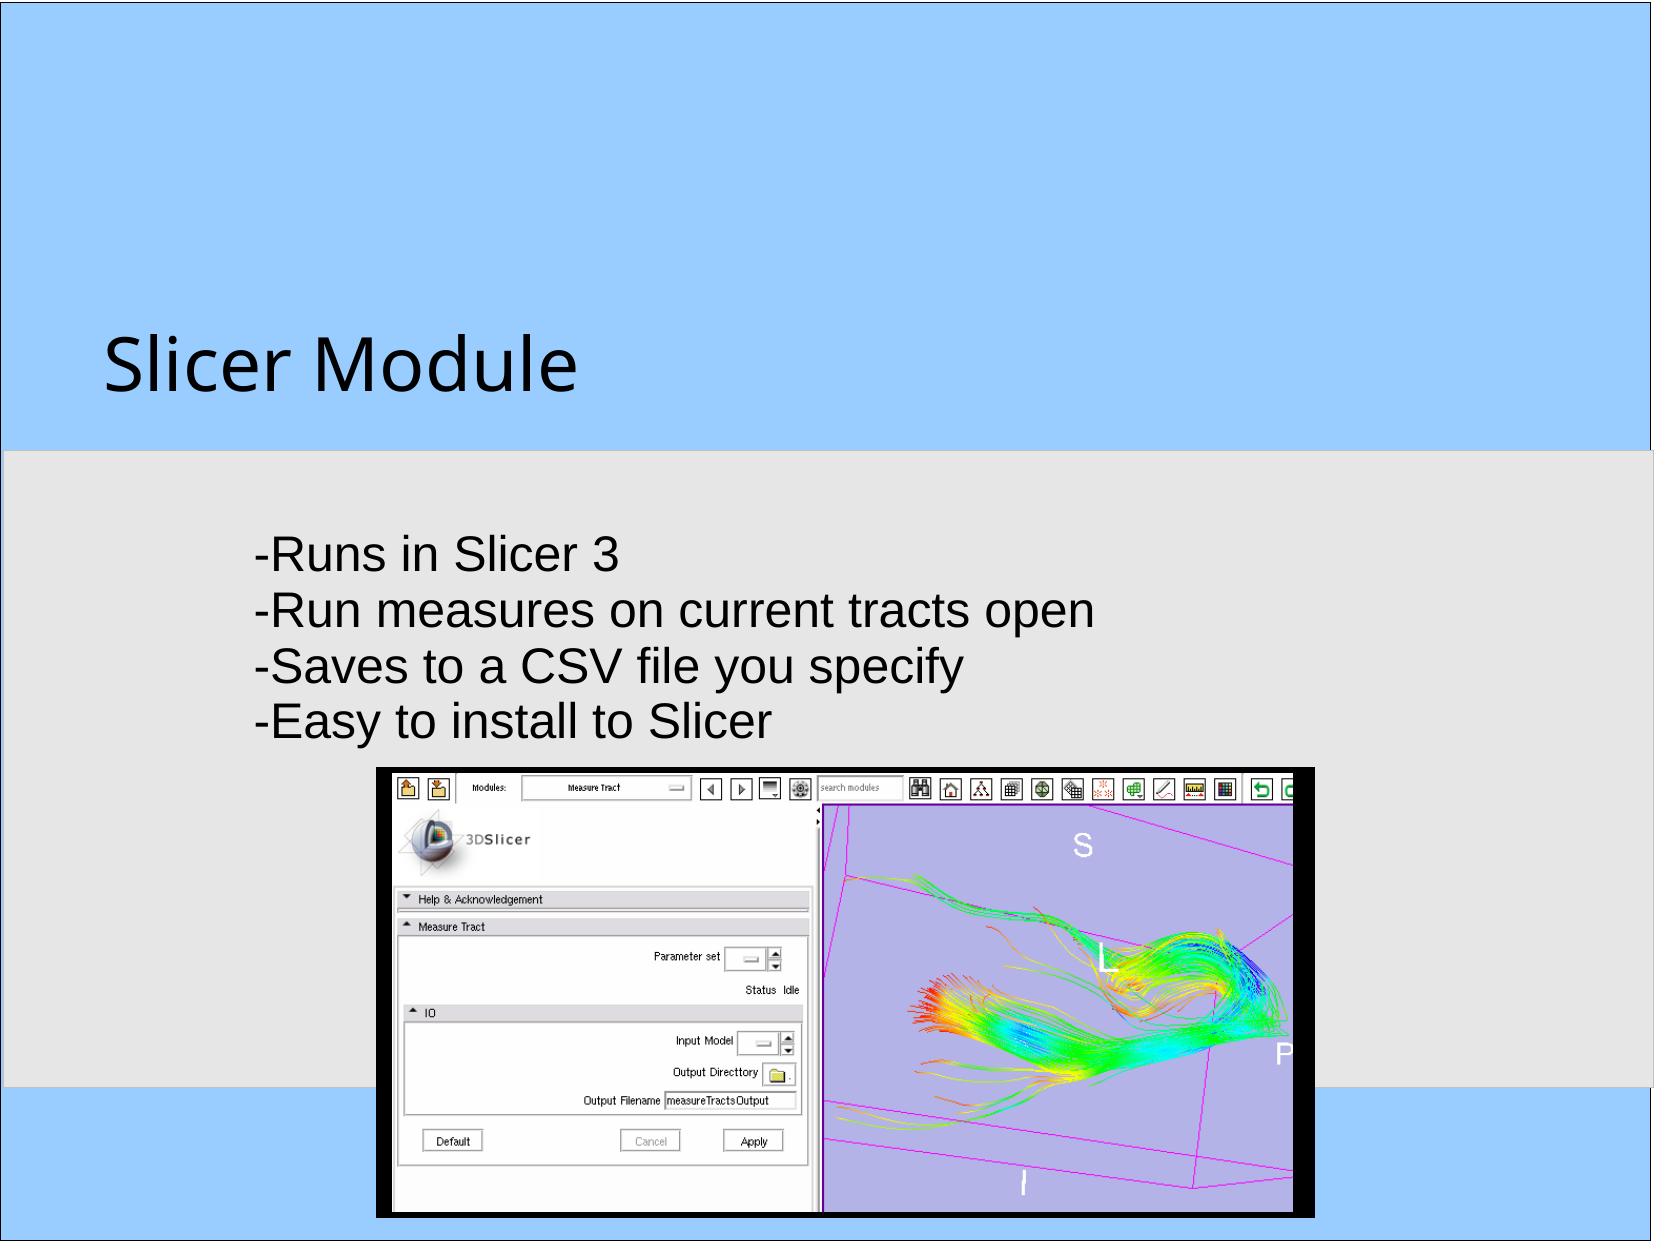

Slicer Module
-Runs in Slicer 3
-Run measures on current tracts open
-Saves to a CSV file you specify
-Easy to install to Slicer